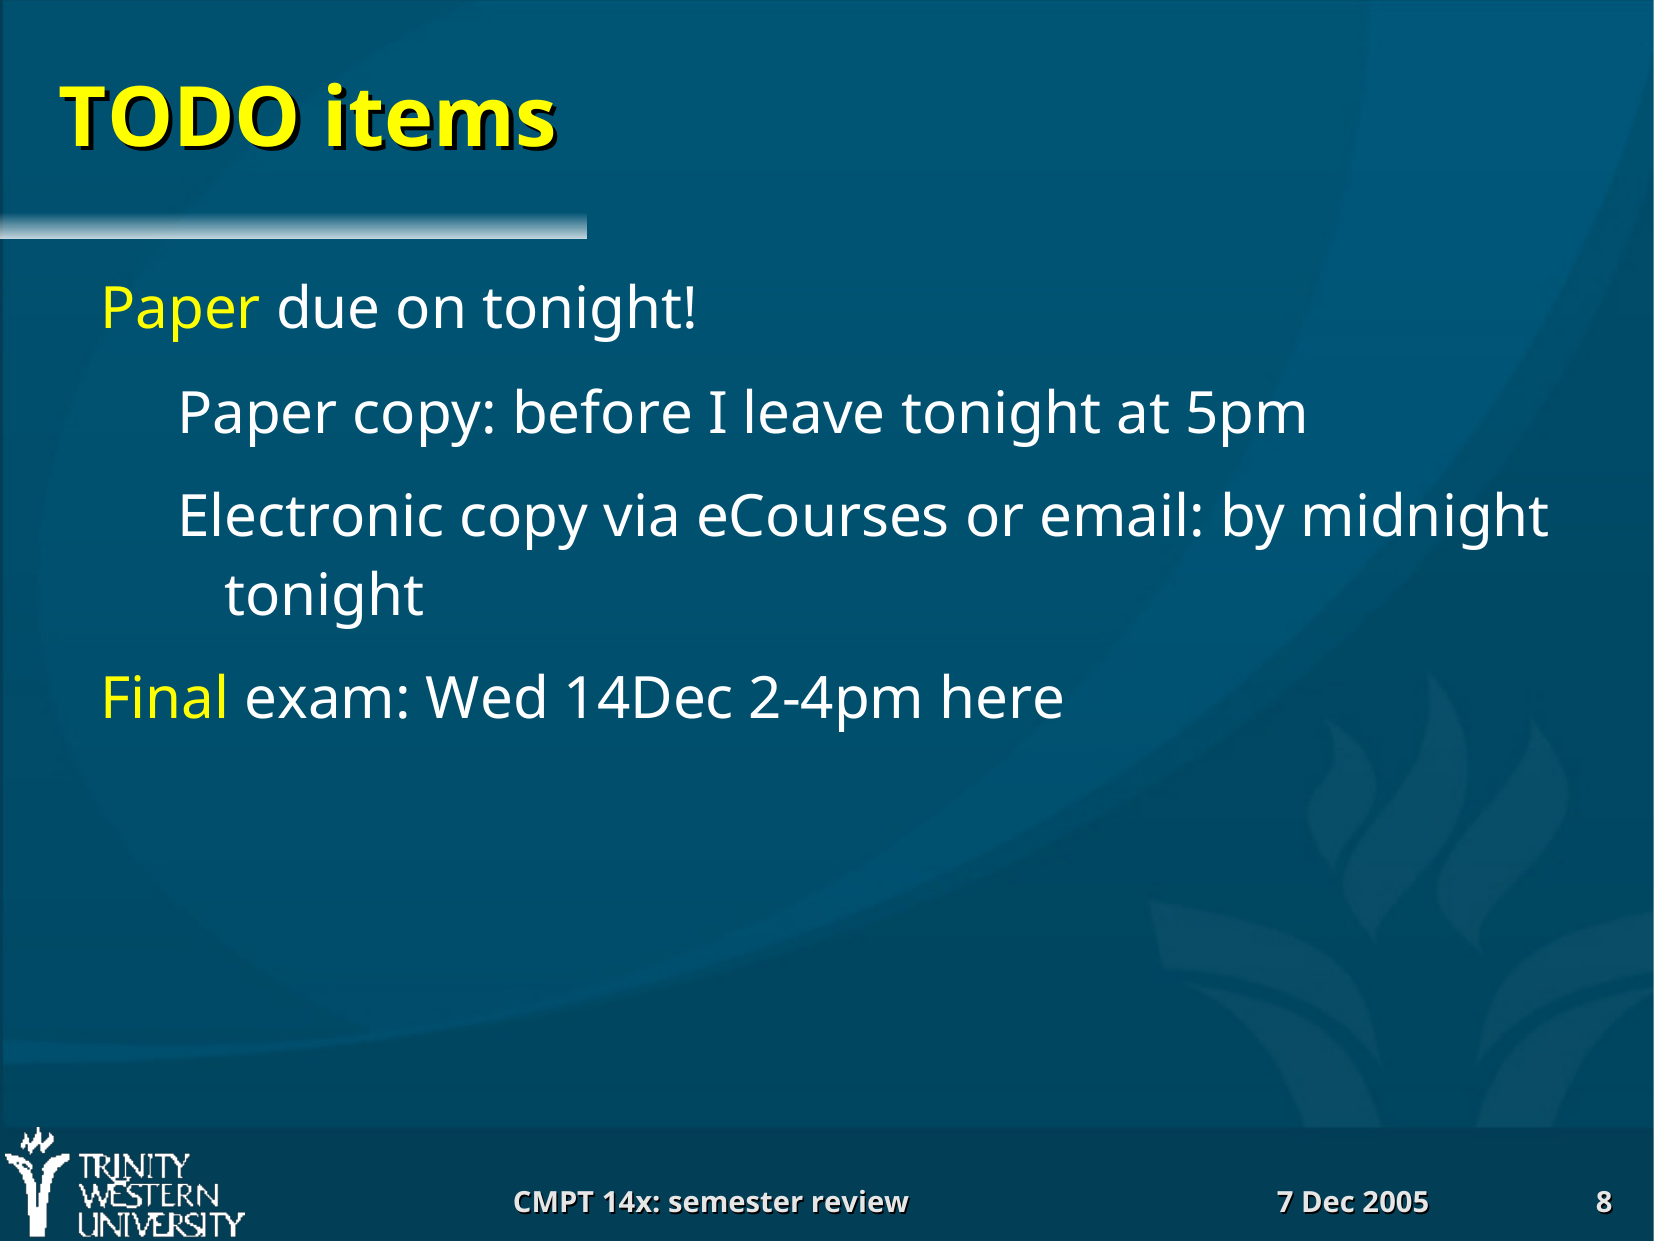

# TODO items
Paper due on tonight!
Paper copy: before I leave tonight at 5pm
Electronic copy via eCourses or email: by midnight tonight
Final exam: Wed 14Dec 2-4pm here
CMPT 14x: semester review
7 Dec 2005
8